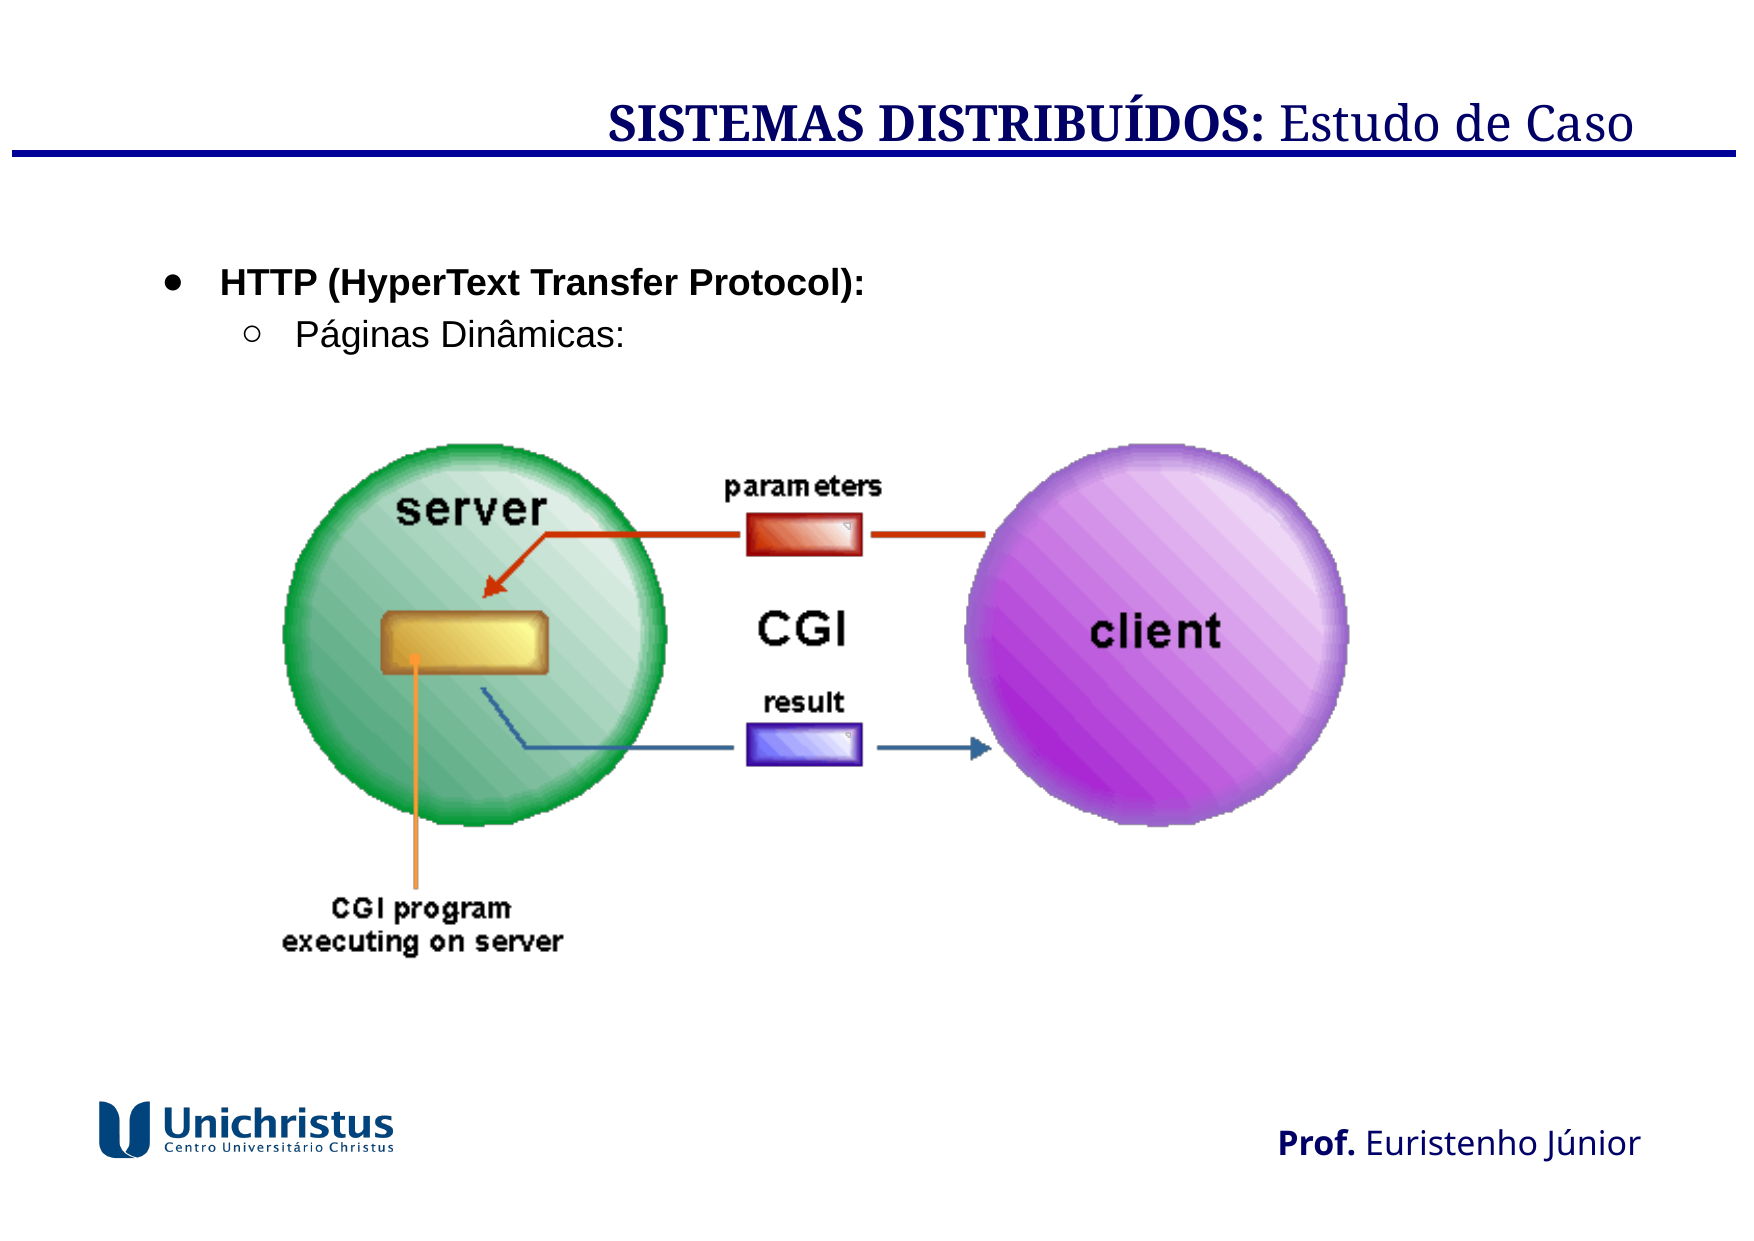

SISTEMAS DISTRIBUÍDOS: Estudo de Caso
HTTP (HyperText Transfer Protocol):
Páginas Dinâmicas:
Prof. Euristenho Júnior